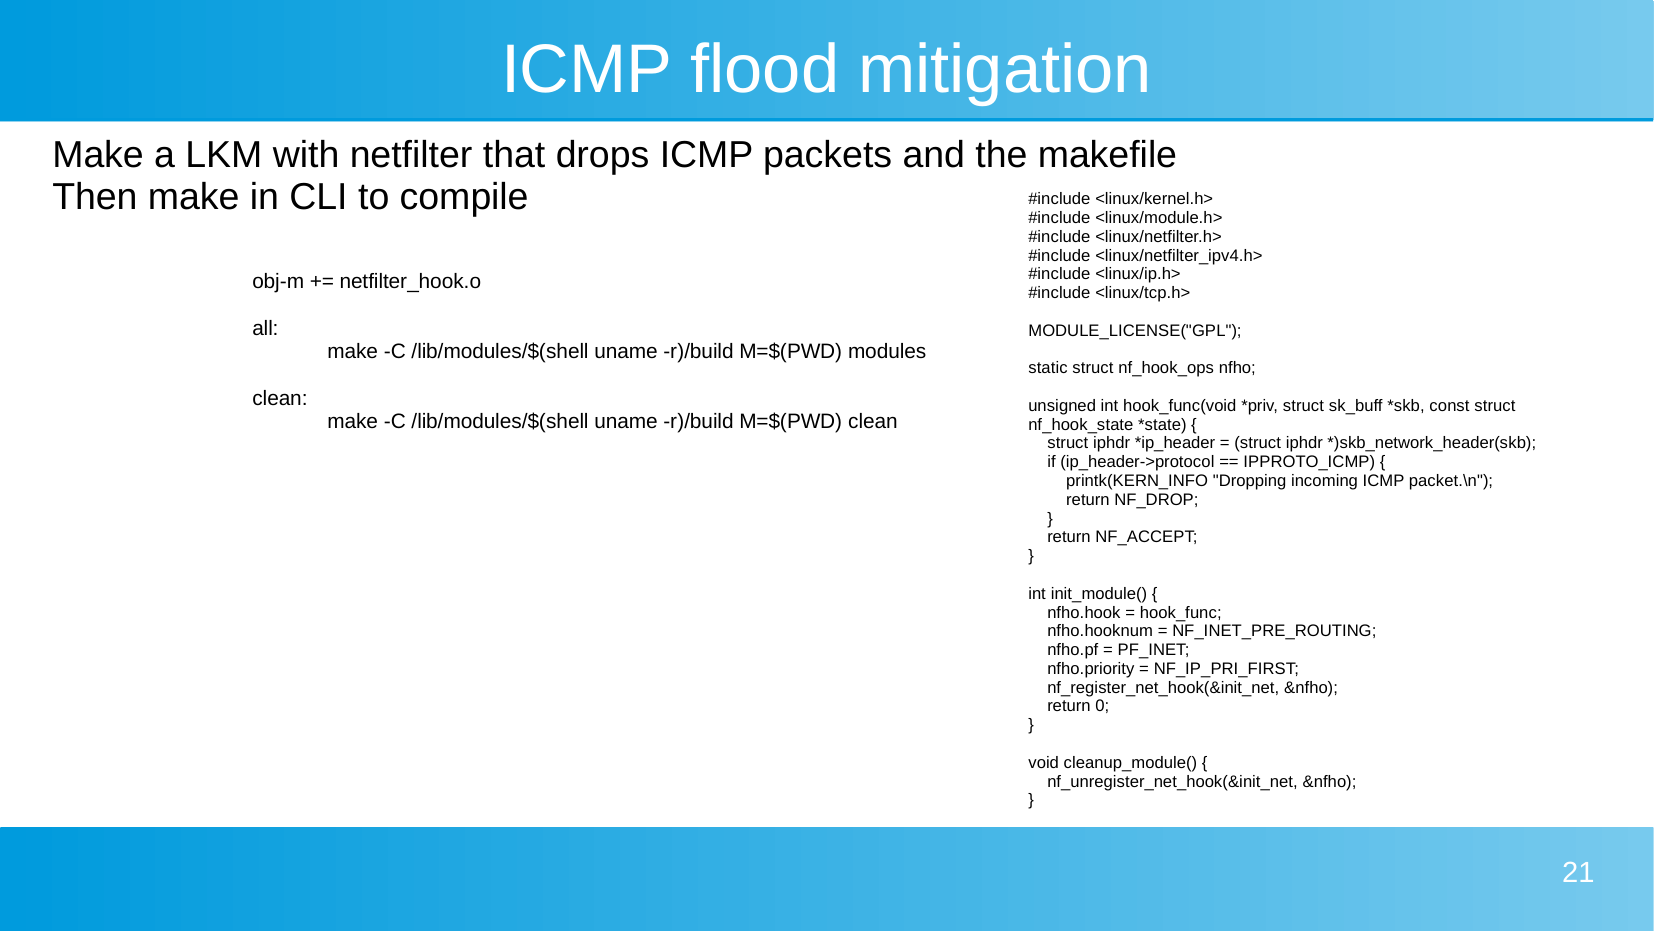

# ICMP flood mitigation
­Make a LKM with netfilter that drops ICMP packets and the makefile
Then make in CLI to compile
#include <linux/kernel.h>
#include <linux/module.h>
#include <linux/netfilter.h>
#include <linux/netfilter_ipv4.h>
#include <linux/ip.h>
#include <linux/tcp.h>
MODULE_LICENSE("GPL");
static struct nf_hook_ops nfho;
unsigned int hook_func(void *priv, struct sk_buff *skb, const struct nf_hook_state *state) {
 struct iphdr *ip_header = (struct iphdr *)skb_network_header(skb);
 if (ip_header->protocol == IPPROTO_ICMP) {
 printk(KERN_INFO "Dropping incoming ICMP packet.\n");
 return NF_DROP;
 }
 return NF_ACCEPT;
}
int init_module() {
 nfho.hook = hook_func;
 nfho.hooknum = NF_INET_PRE_ROUTING;
 nfho.pf = PF_INET;
 nfho.priority = NF_IP_PRI_FIRST;
 nf_register_net_hook(&init_net, &nfho);
 return 0;
}
void cleanup_module() {
 nf_unregister_net_hook(&init_net, &nfho);
}
obj-m += netfilter_hook.o
all:
	make -C /lib/modules/$(shell uname -r)/build M=$(PWD) modules
clean:
	make -C /lib/modules/$(shell uname -r)/build M=$(PWD) clean
21